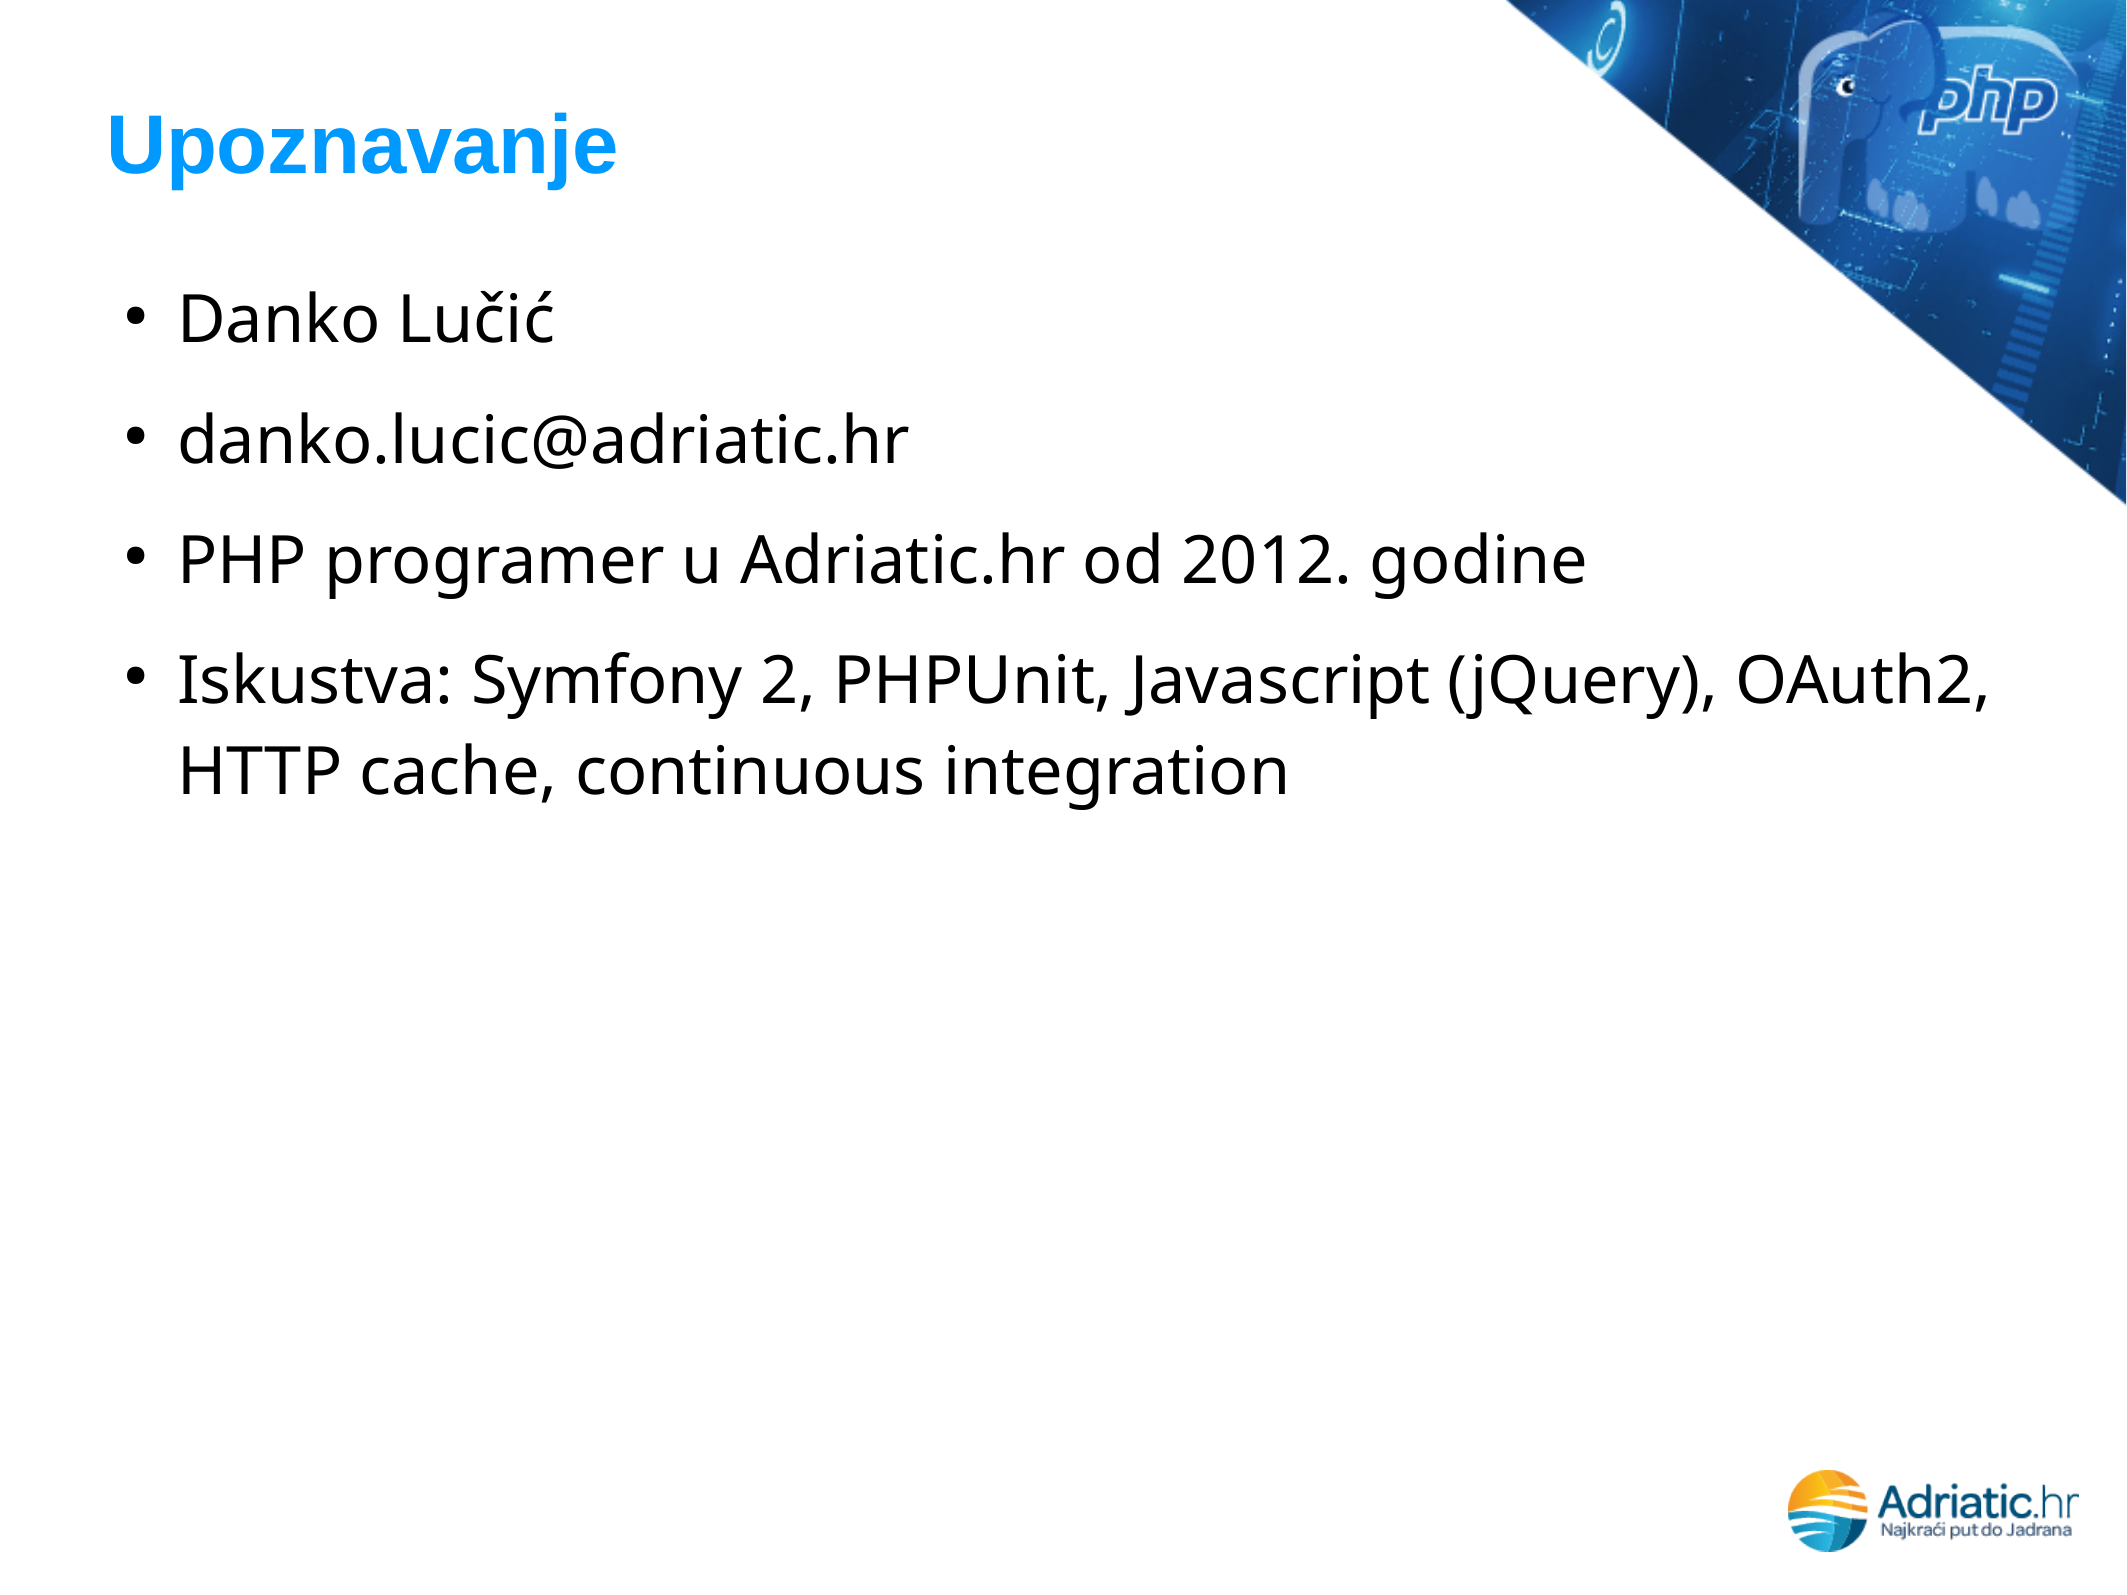

# Upoznavanje
Danko Lučić
danko.lucic@adriatic.hr
PHP programer u Adriatic.hr od 2012. godine
Iskustva: Symfony 2, PHPUnit, Javascript (jQuery), OAuth2, HTTP cache, continuous integration